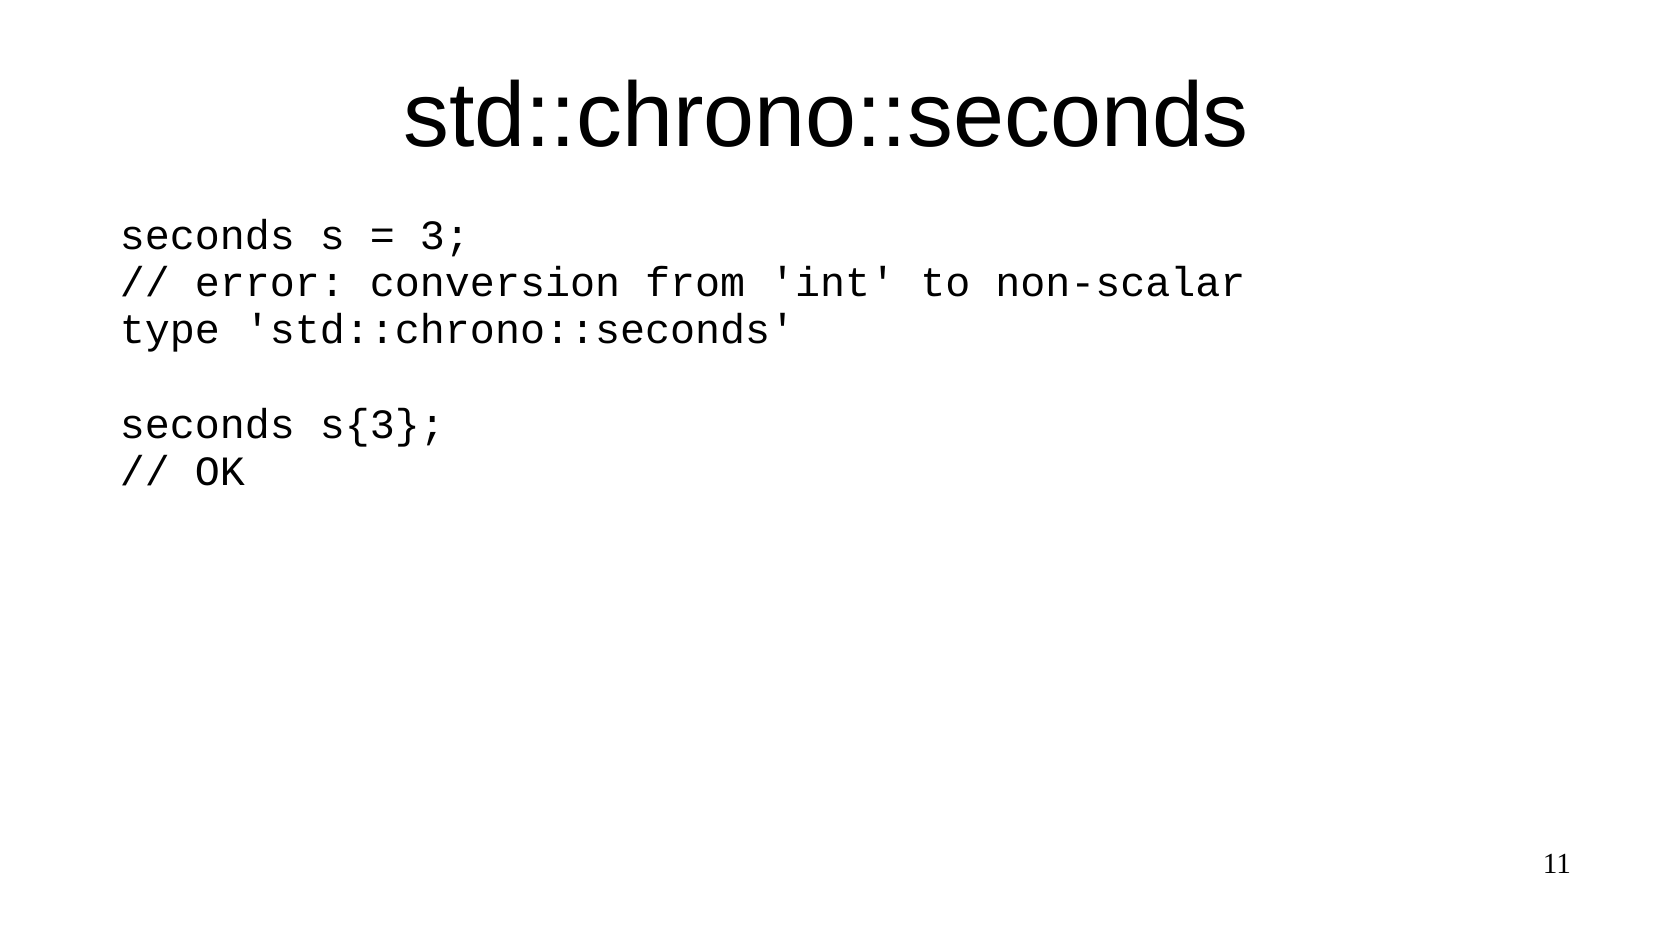

# std::chrono::seconds
seconds s = 3;
// error: conversion from 'int' to non-scalar type 'std::chrono::seconds'
seconds s{3};
// OK
11